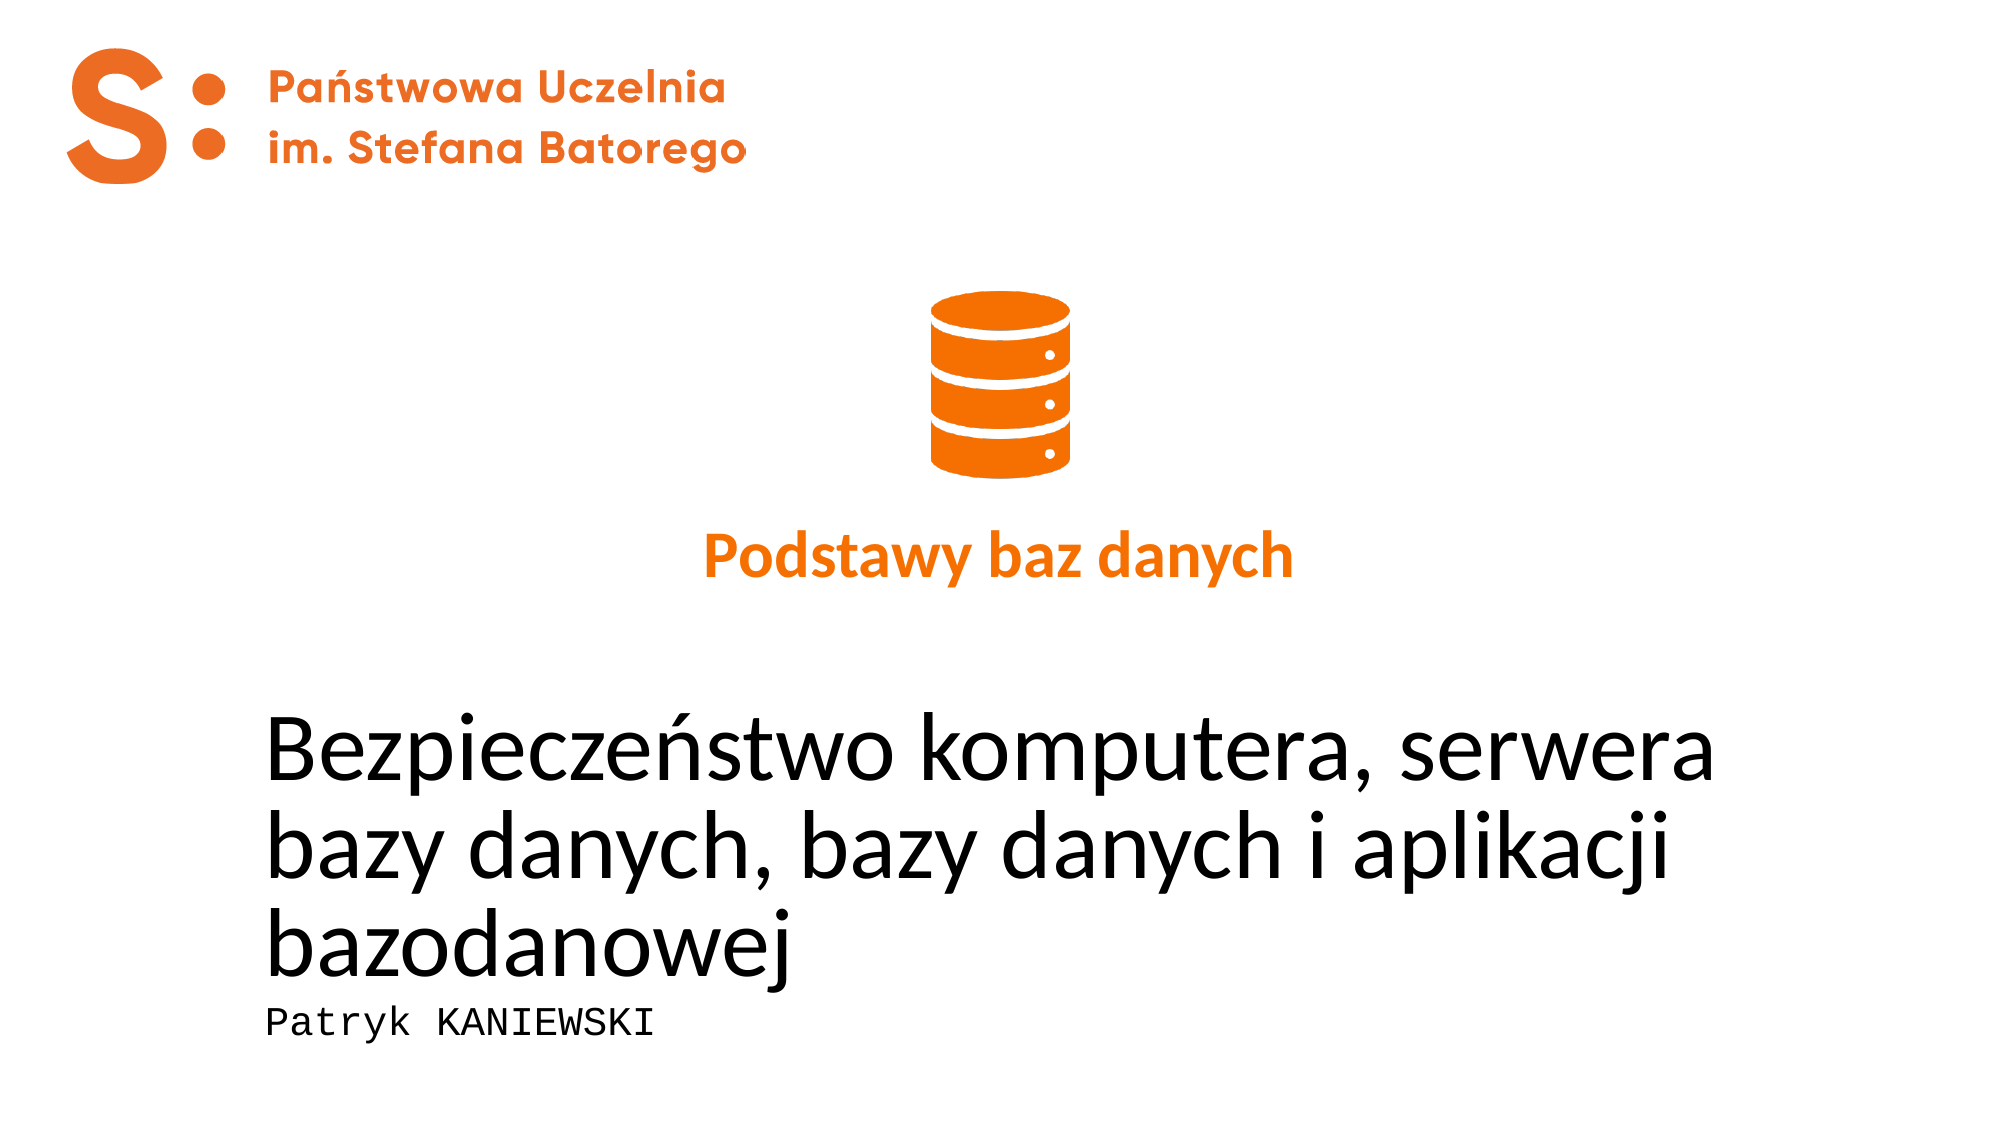

Podstawy baz danych
# Bezpieczeństwo komputera, serwera bazy danych, bazy danych i aplikacji bazodanowej Patryk KANIEWSKI